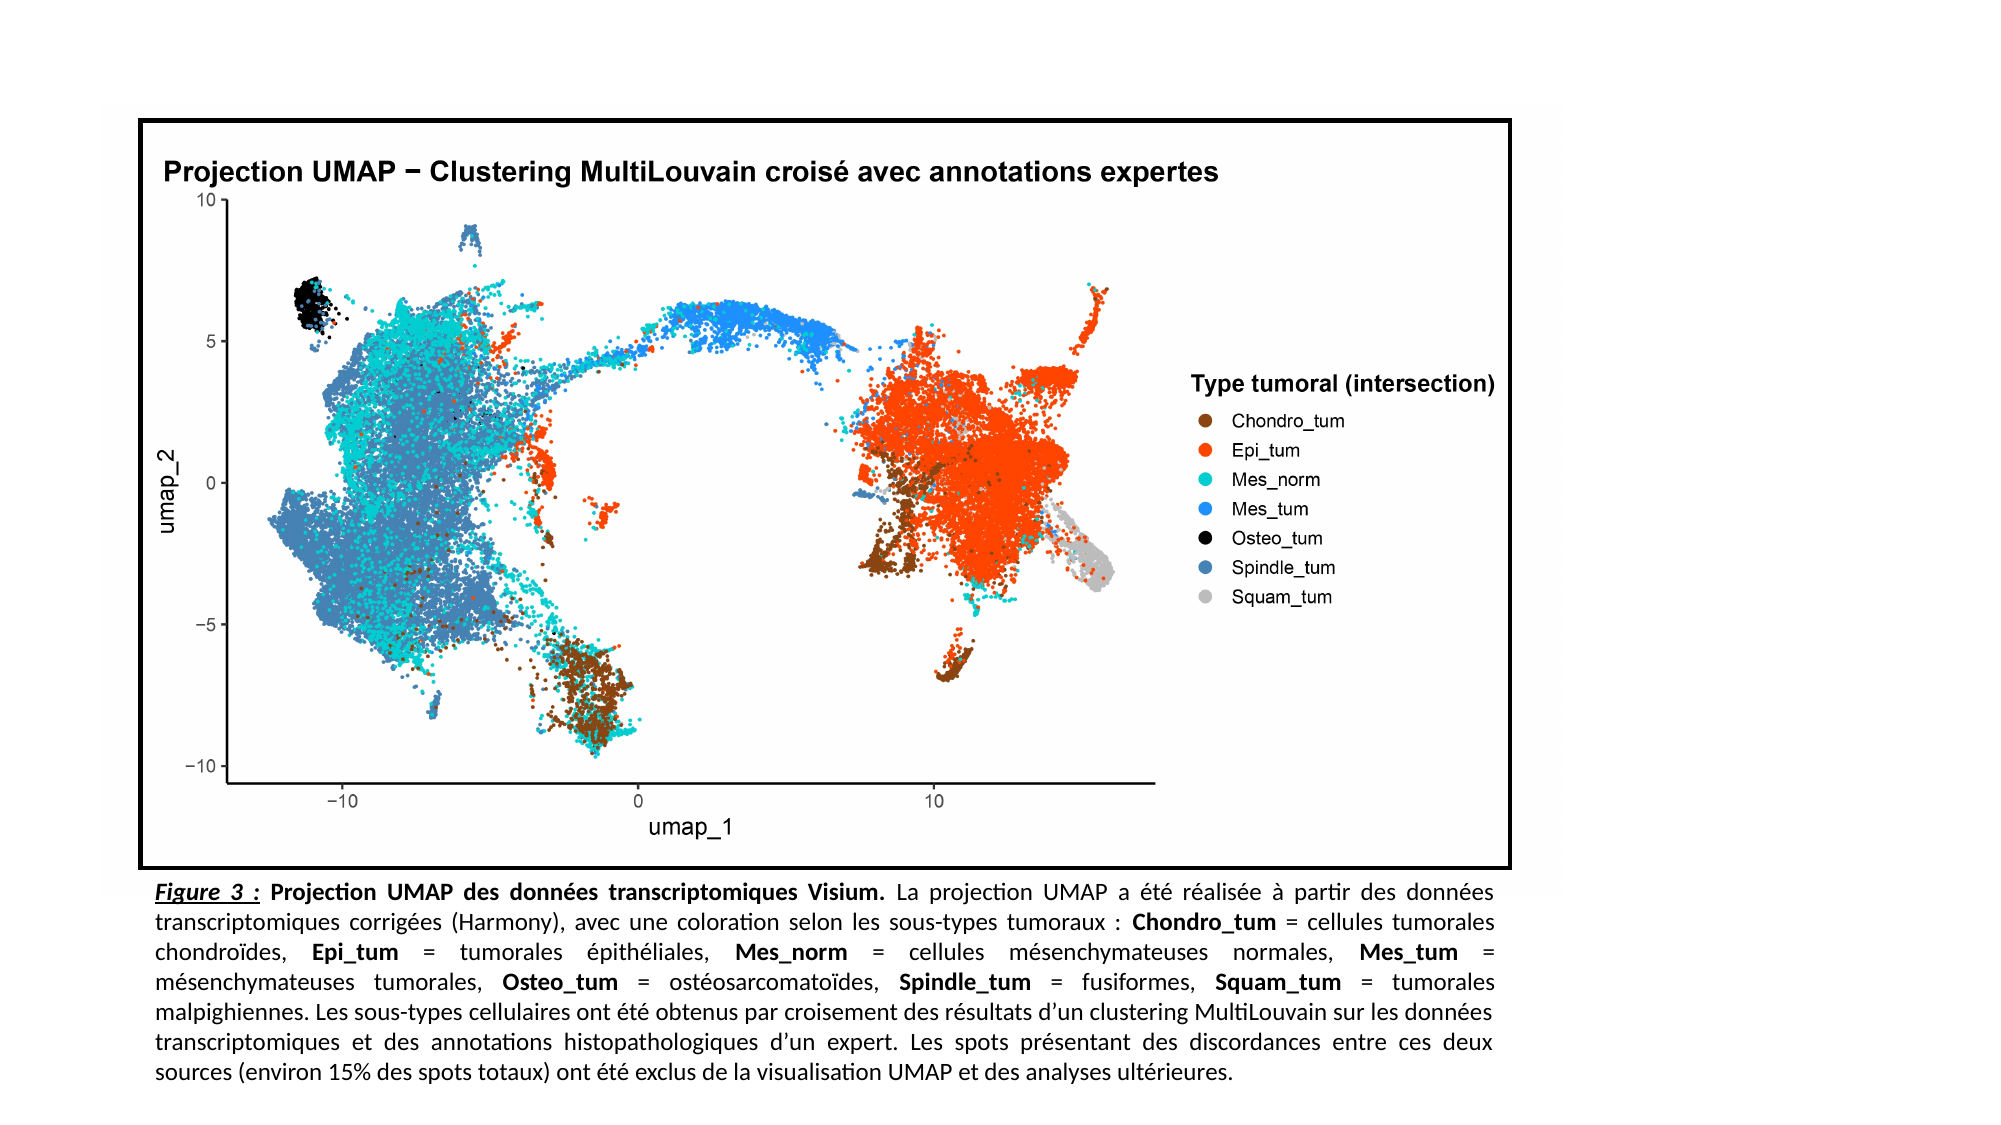

Figure 3 : Projection UMAP des données transcriptomiques Visium. La projection UMAP a été réalisée à partir des données transcriptomiques corrigées (Harmony), avec une coloration selon les sous-types tumoraux : Chondro_tum = cellules tumorales chondroïdes, Epi_tum = tumorales épithéliales, Mes_norm = cellules mésenchymateuses normales, Mes_tum = mésenchymateuses tumorales, Osteo_tum = ostéosarcomatoïdes, Spindle_tum = fusiformes, Squam_tum = tumorales malpighiennes. Les sous-types cellulaires ont été obtenus par croisement des résultats d’un clustering MultiLouvain sur les données transcriptomiques et des annotations histopathologiques d’un expert. Les spots présentant des discordances entre ces deux sources (environ 15% des spots totaux) ont été exclus de la visualisation UMAP et des analyses ultérieures.